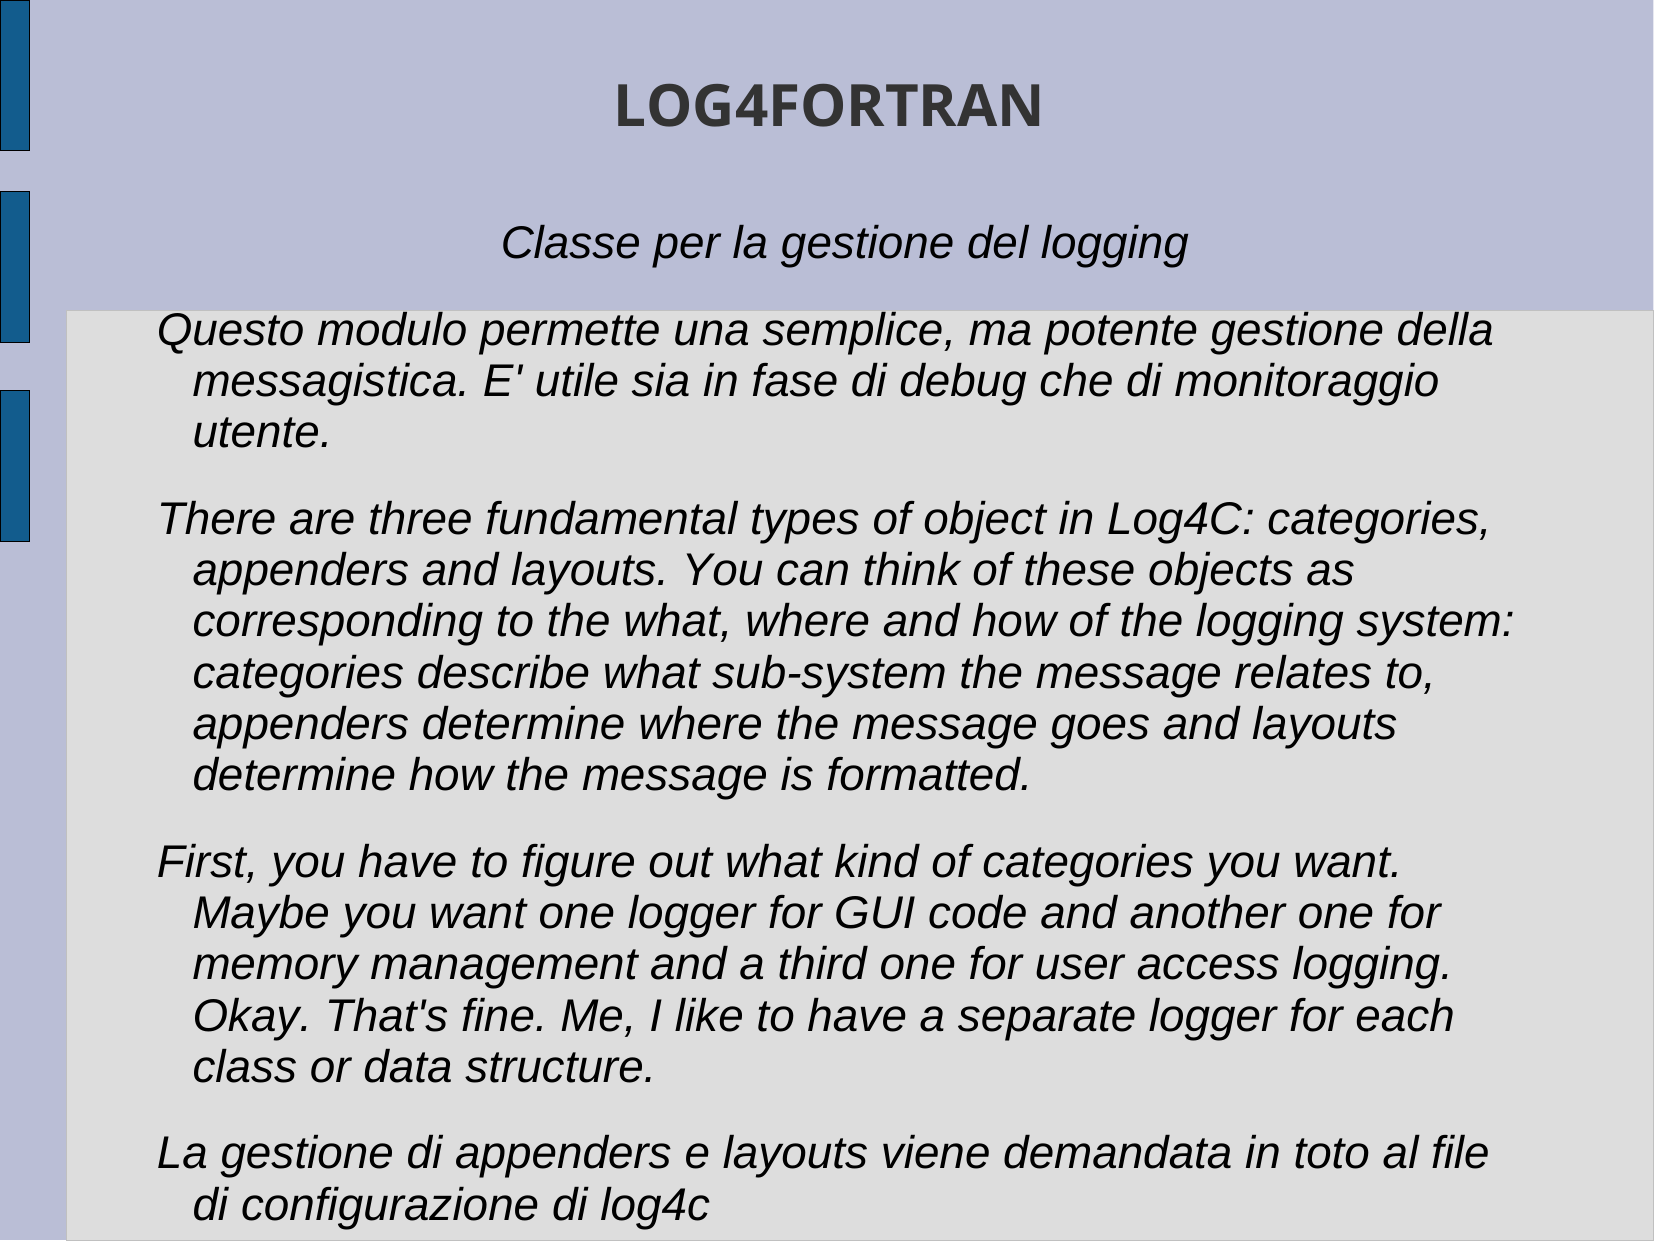

# LOG4FORTRAN
Classe per la gestione del logging
Questo modulo permette una semplice, ma potente gestione della messagistica. E' utile sia in fase di debug che di monitoraggio utente.
There are three fundamental types of object in Log4C: categories, appenders and layouts. You can think of these objects as corresponding to the what, where and how of the logging system: categories describe what sub-system the message relates to, appenders determine where the message goes and layouts determine how the message is formatted.
First, you have to figure out what kind of categories you want. Maybe you want one logger for GUI code and another one for memory management and a third one for user access logging. Okay. That's fine. Me, I like to have a separate logger for each class or data structure.
La gestione di appenders e layouts viene demandata in toto al file di configurazione di log4c